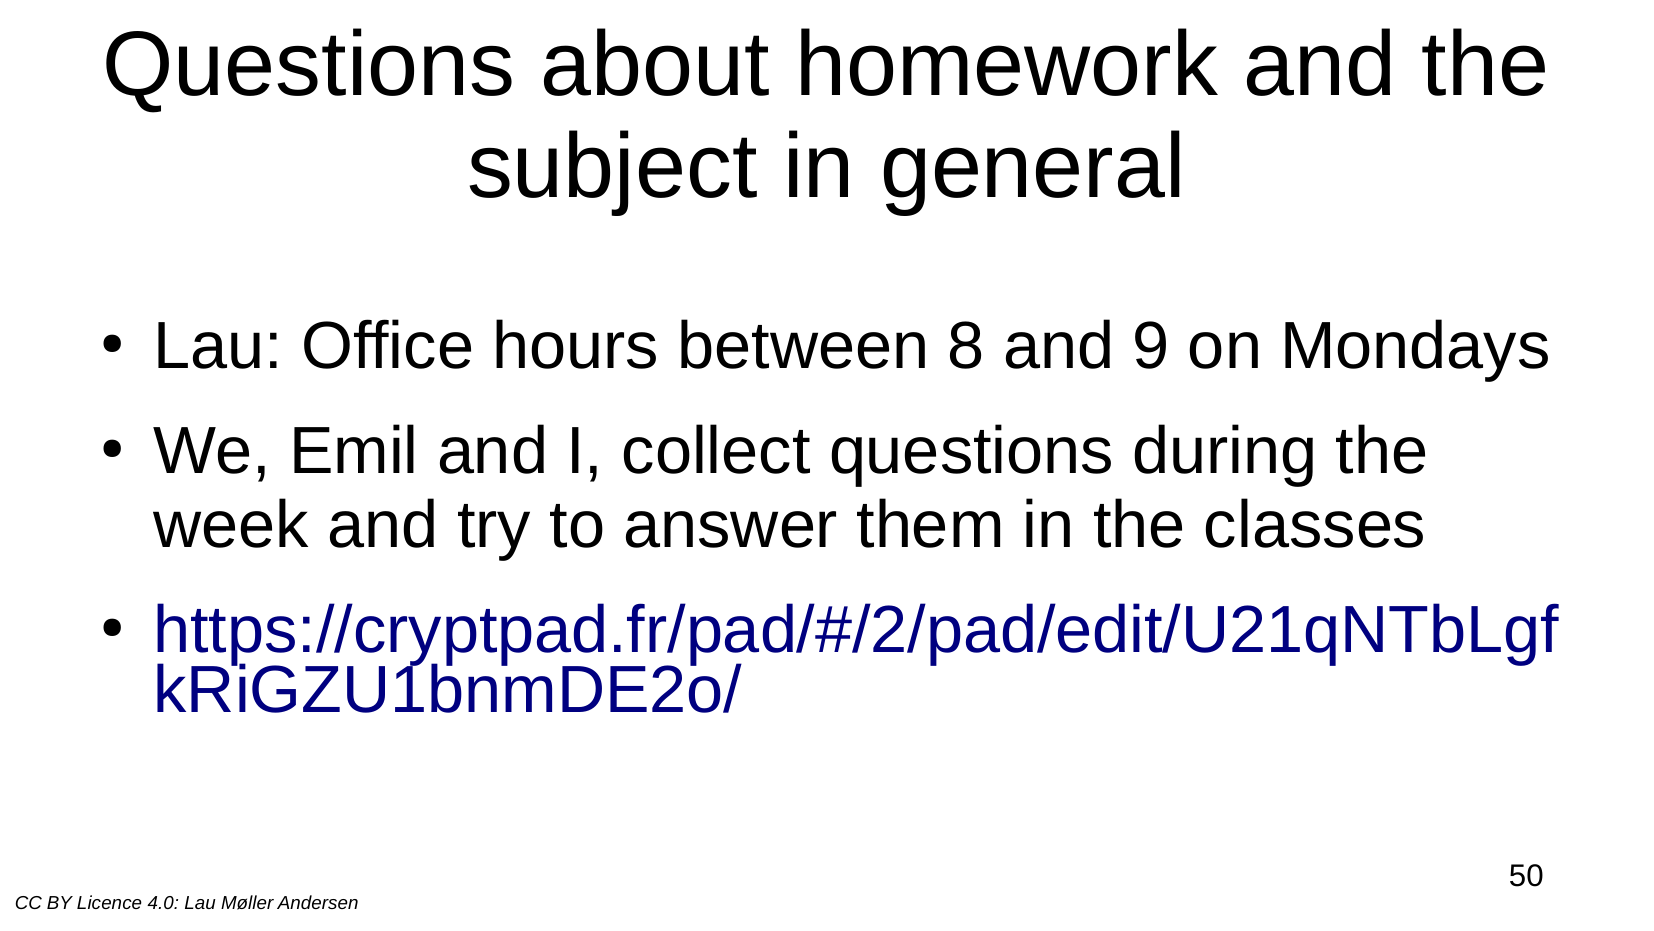

# Questions about homework and the subject in general
Lau: Office hours between 8 and 9 on Mondays
We, Emil and I, collect questions during the week and try to answer them in the classes
https://cryptpad.fr/pad/#/2/pad/edit/U21qNTbLgfkRiGZU1bnmDE2o/
CC BY Licence 4.0: Lau Møller Andersen